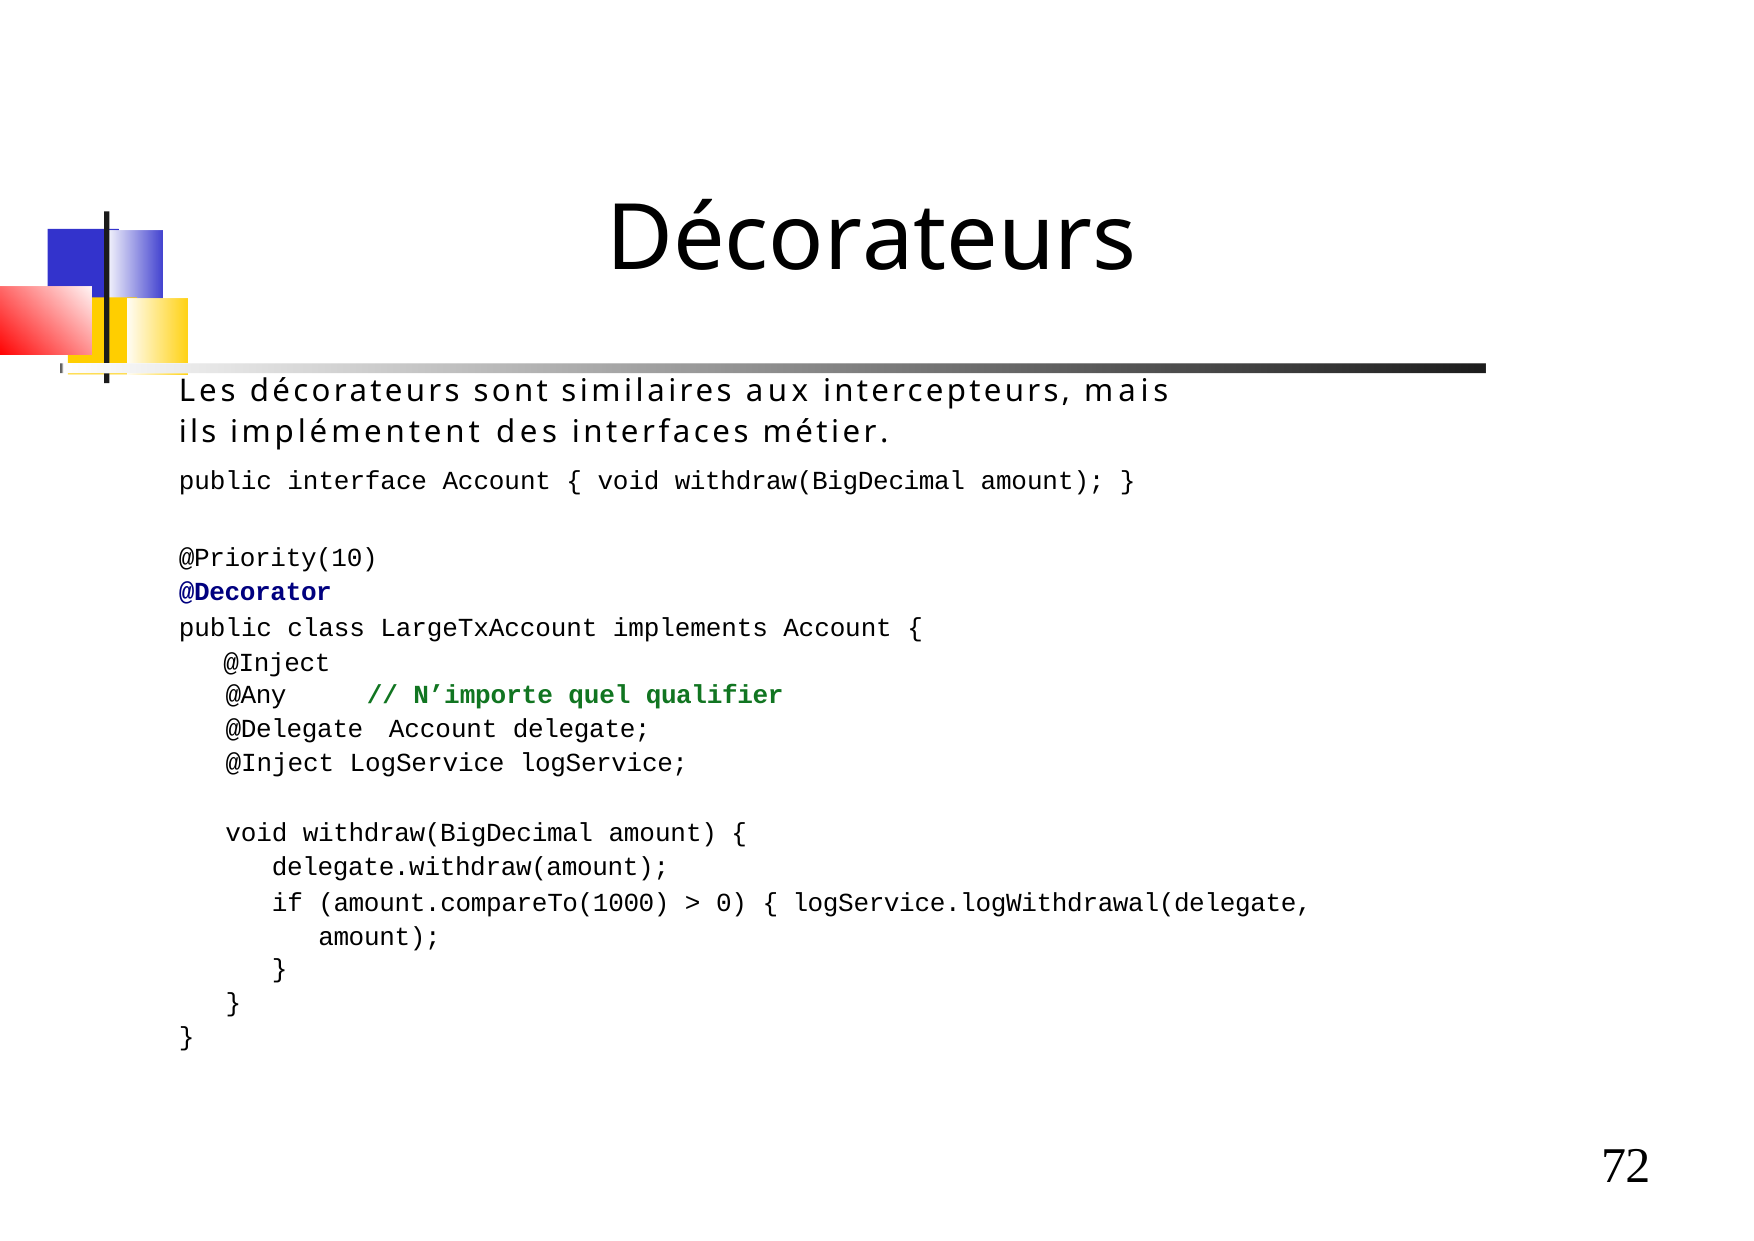

# Décorateurs
Les décorateurs sont similaires aux intercepteurs, mais
ils implémentent des interfaces métier.
public interface Account { void withdraw(BigDecimal amount); }
@Priority(10)
@Decorator
public class LargeTxAccount implements Account {
 @Inject
@Any	// N’importe quel qualifier
@Delegate Account delegate;
@Inject LogService logService;
void withdraw(BigDecimal amount) {
delegate.withdraw(amount);
if (amount.compareTo(1000) > 0) { logService.logWithdrawal(delegate, amount);
}
}
}
72